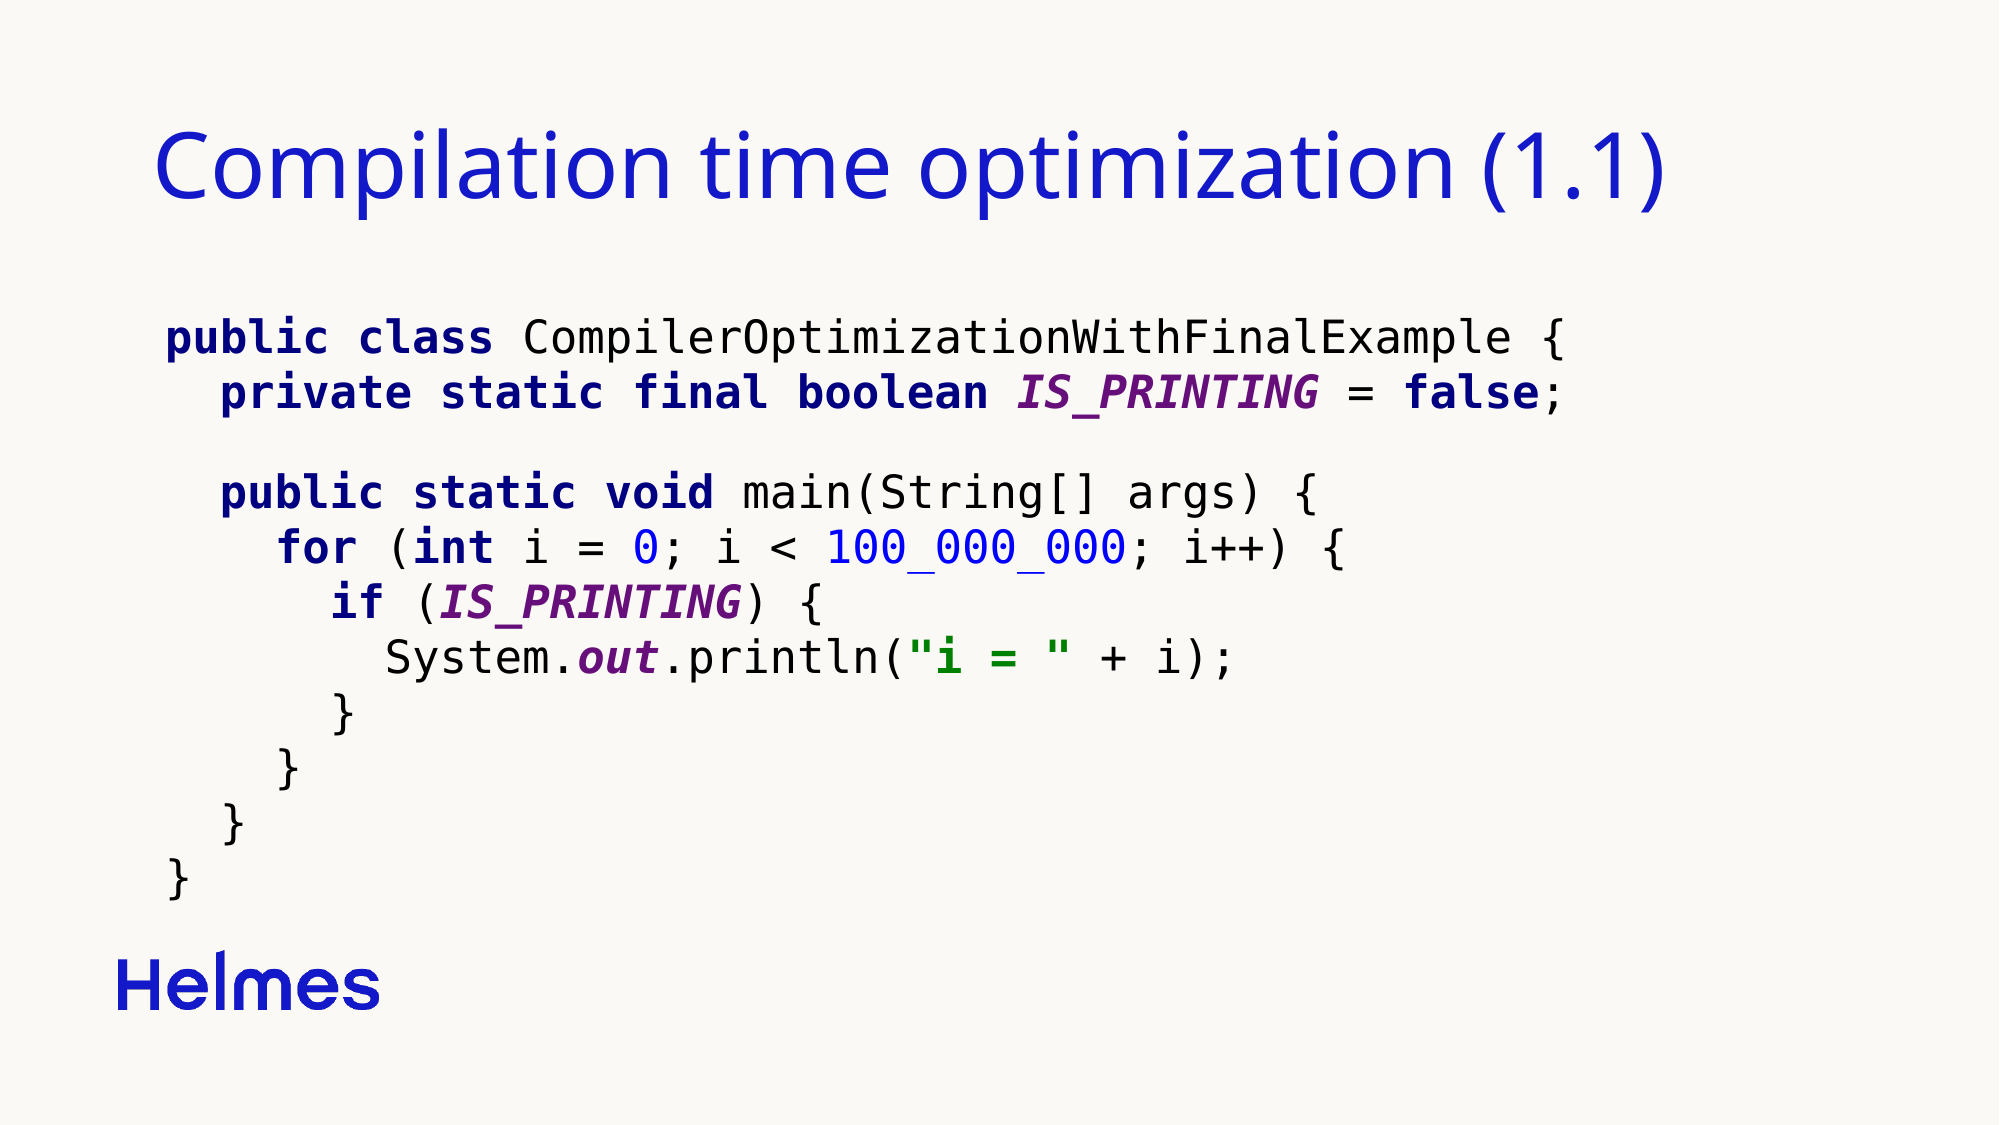

Compilation time optimization (1.1)
public class CompilerOptimizationWithFinalExample {
 private static final boolean IS_PRINTING = false;
 public static void main(String[] args) {
 for (int i = 0; i < 100_000_000; i++) {
 if (IS_PRINTING) {
 System.out.println("i = " + i);
 }
 }
 }
}